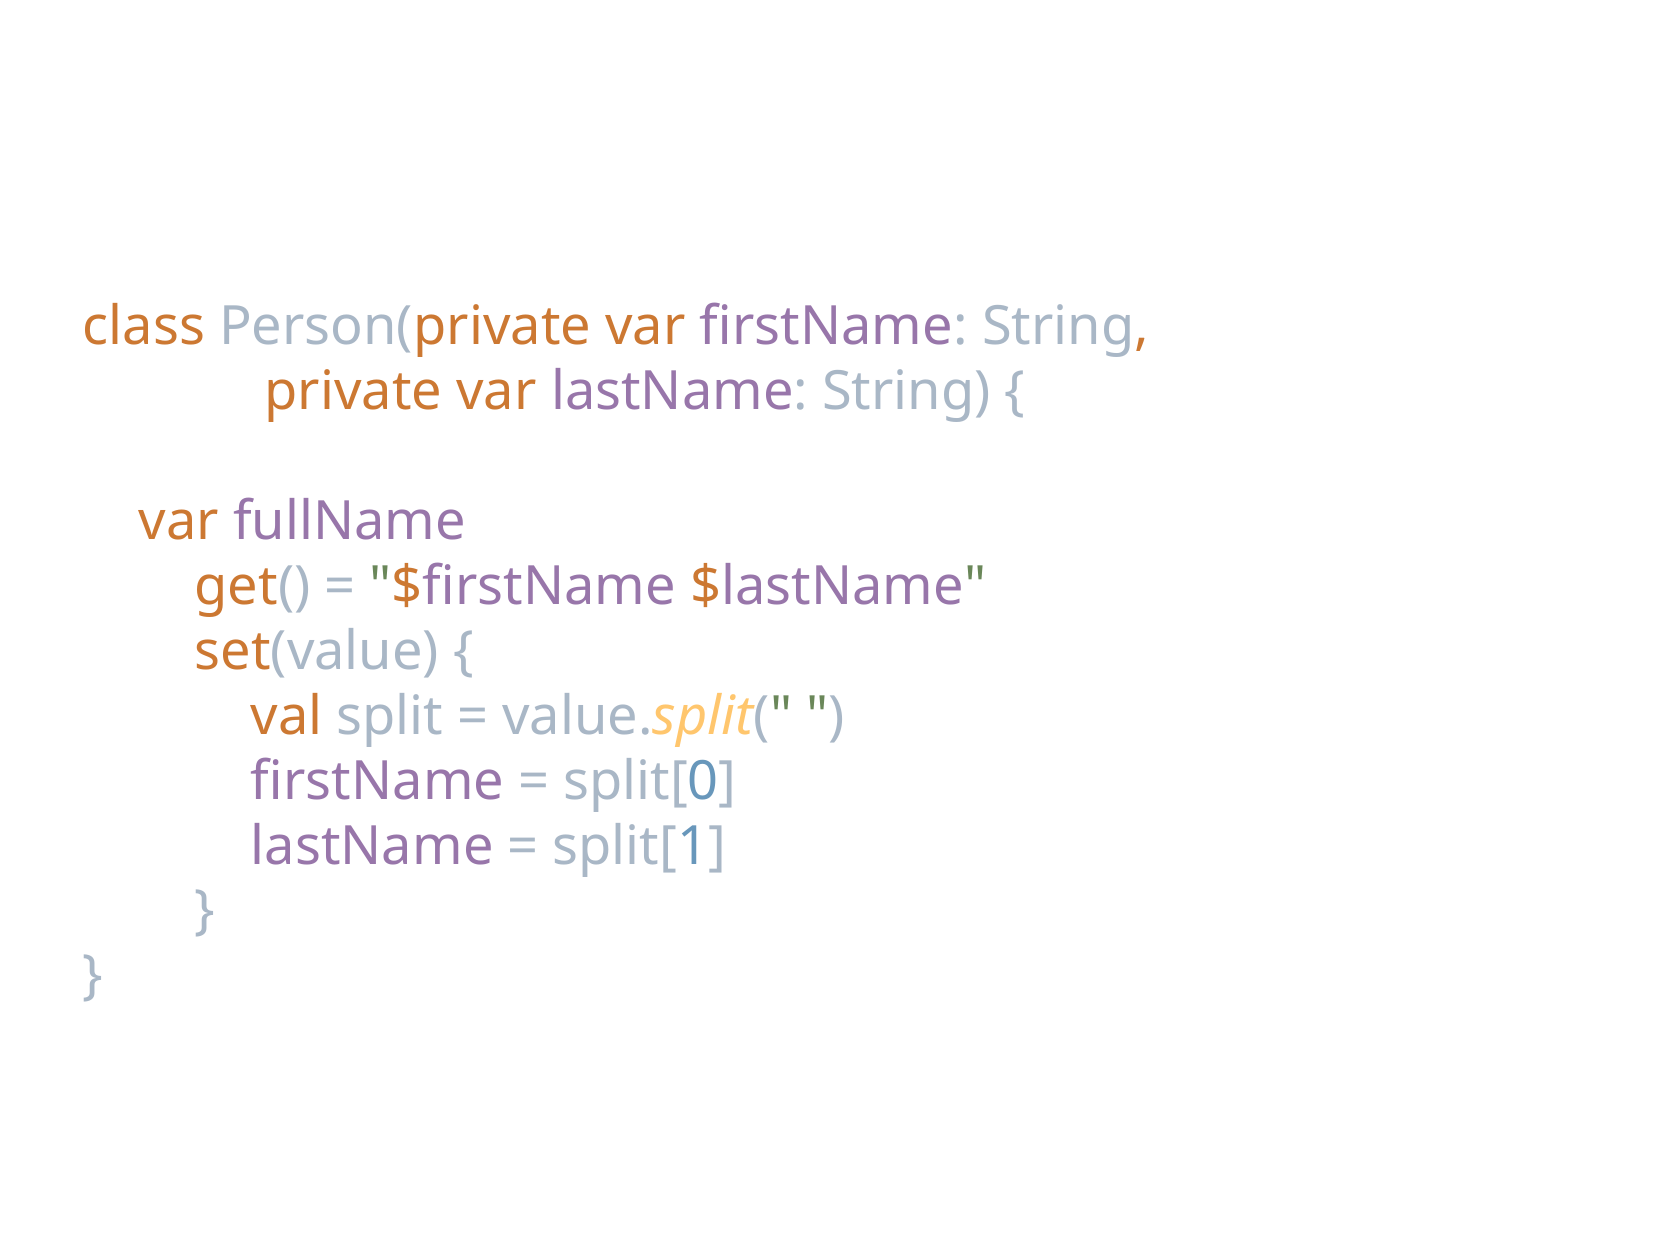

Properties
class Person(private var firstName: String,
 private var lastName: String) {
 var fullName
 get() = "$firstName $lastName"
 set(value) {
 val split = value.split(" ")
 firstName = split[0]
 lastName = split[1]
 }
}